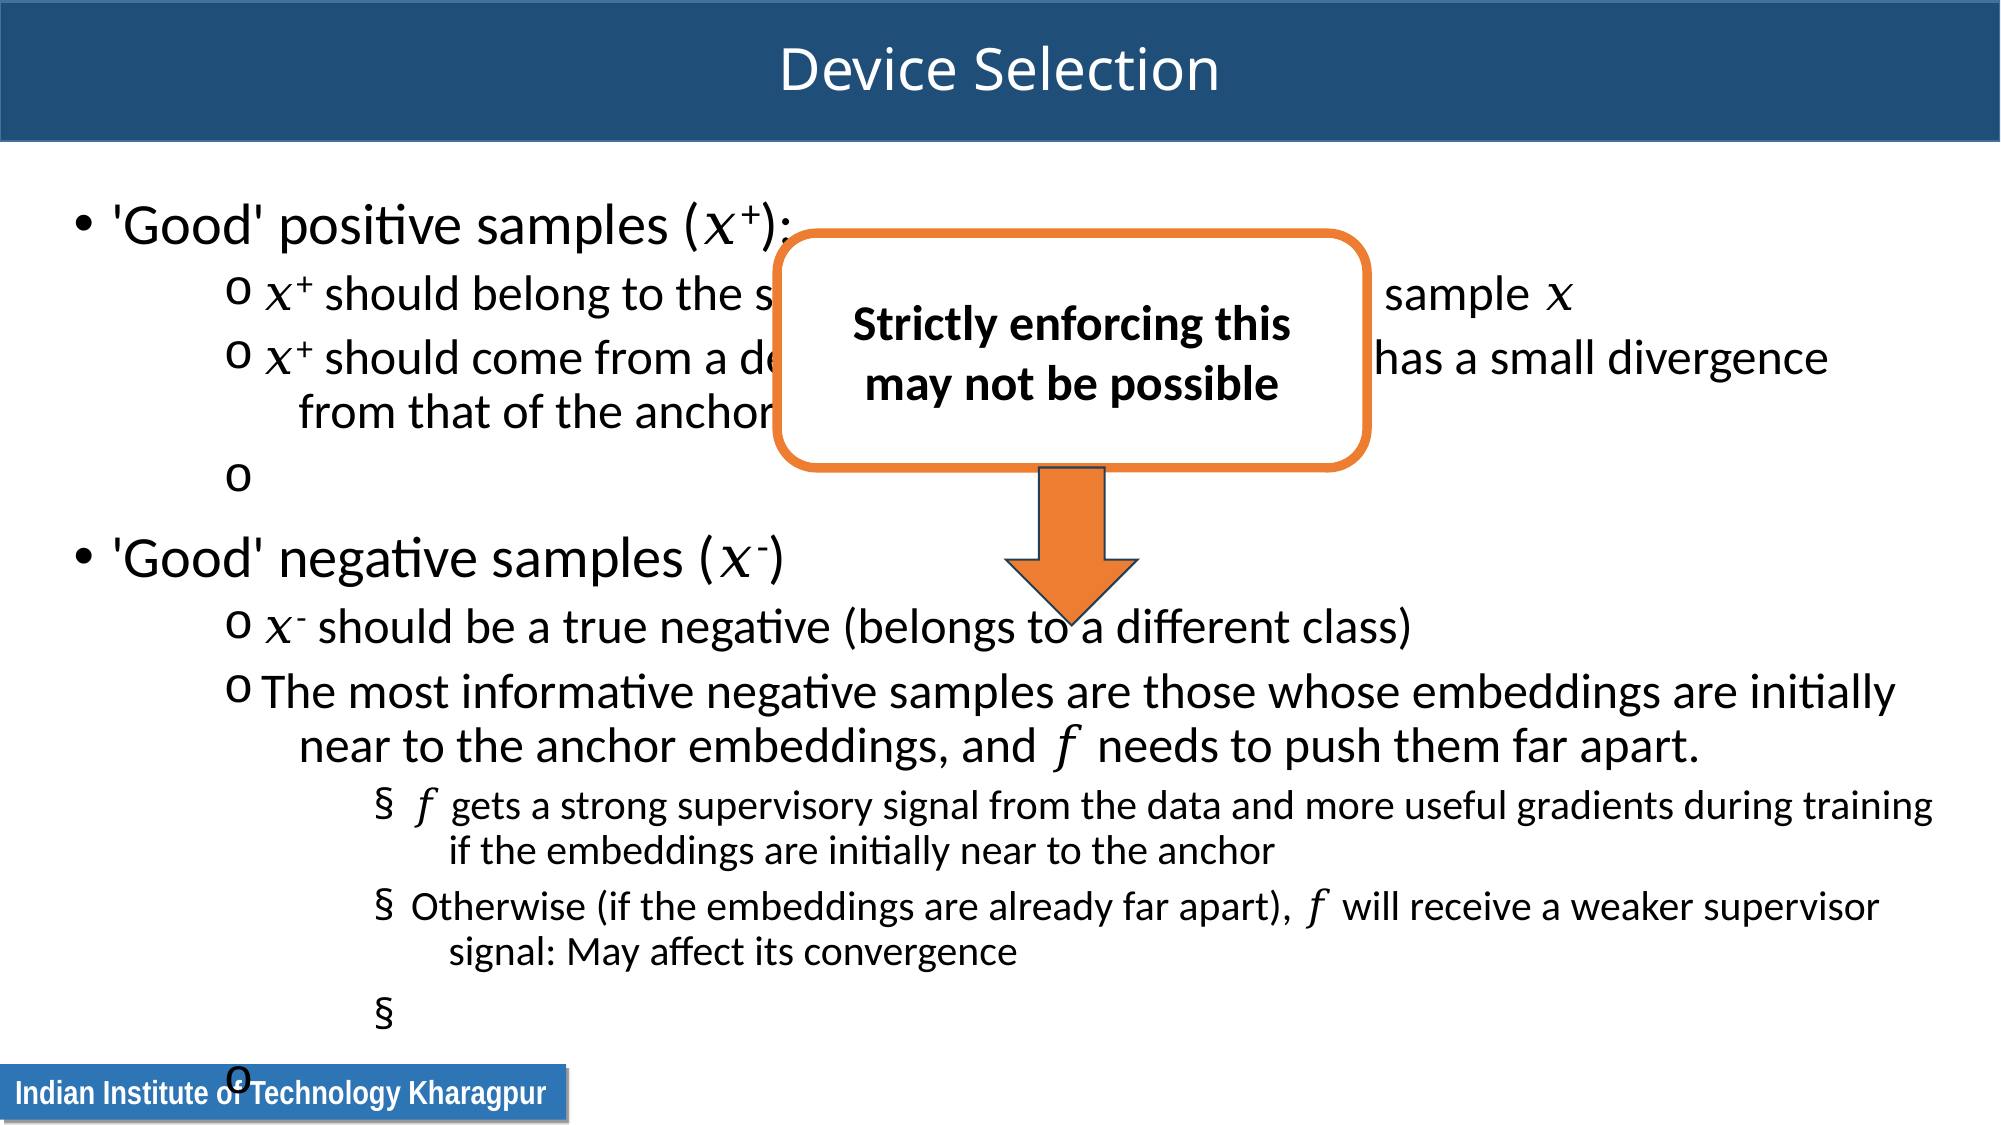

Device Selection
# 'Good' positive samples (𝑥+):
𝑥+ should belong to the same label/class as the anchor sample 𝑥
𝑥+ should come from a device whose data distribution has a small divergence from that of the anchor device.
'Good' negative samples (𝑥-)
𝑥- should be a true negative (belongs to a different class)
The most informative negative samples are those whose embeddings are initially near to the anchor embeddings, and 𝑓 needs to push them far apart.
𝑓 gets a strong supervisory signal from the data and more useful gradients during training if the embeddings are initially near to the anchor
Otherwise (if the embeddings are already far apart), 𝑓 will receive a weaker supervisor signal: May affect its convergence
Strictly enforcing this may not be possible